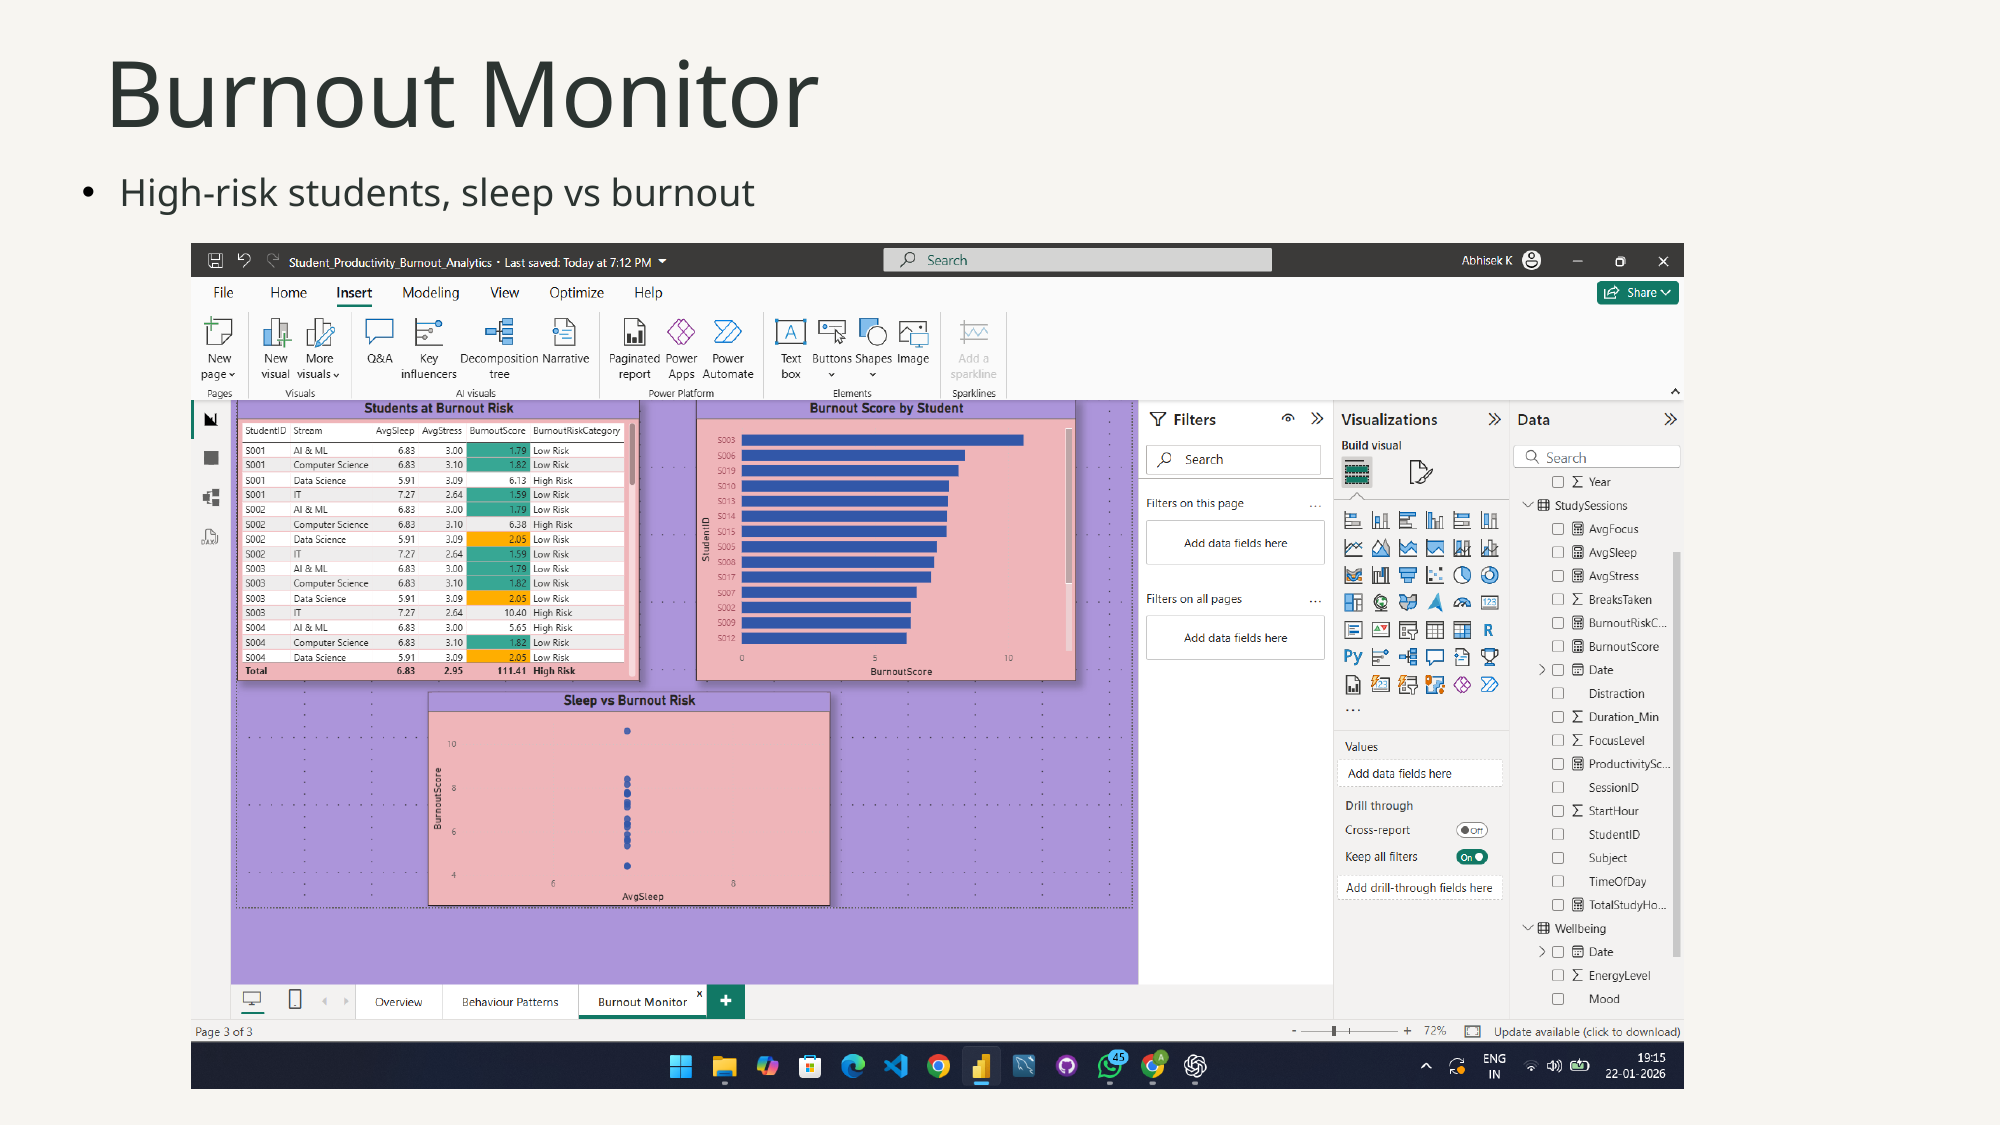

# Burnout Monitor
High-risk students, sleep vs burnout